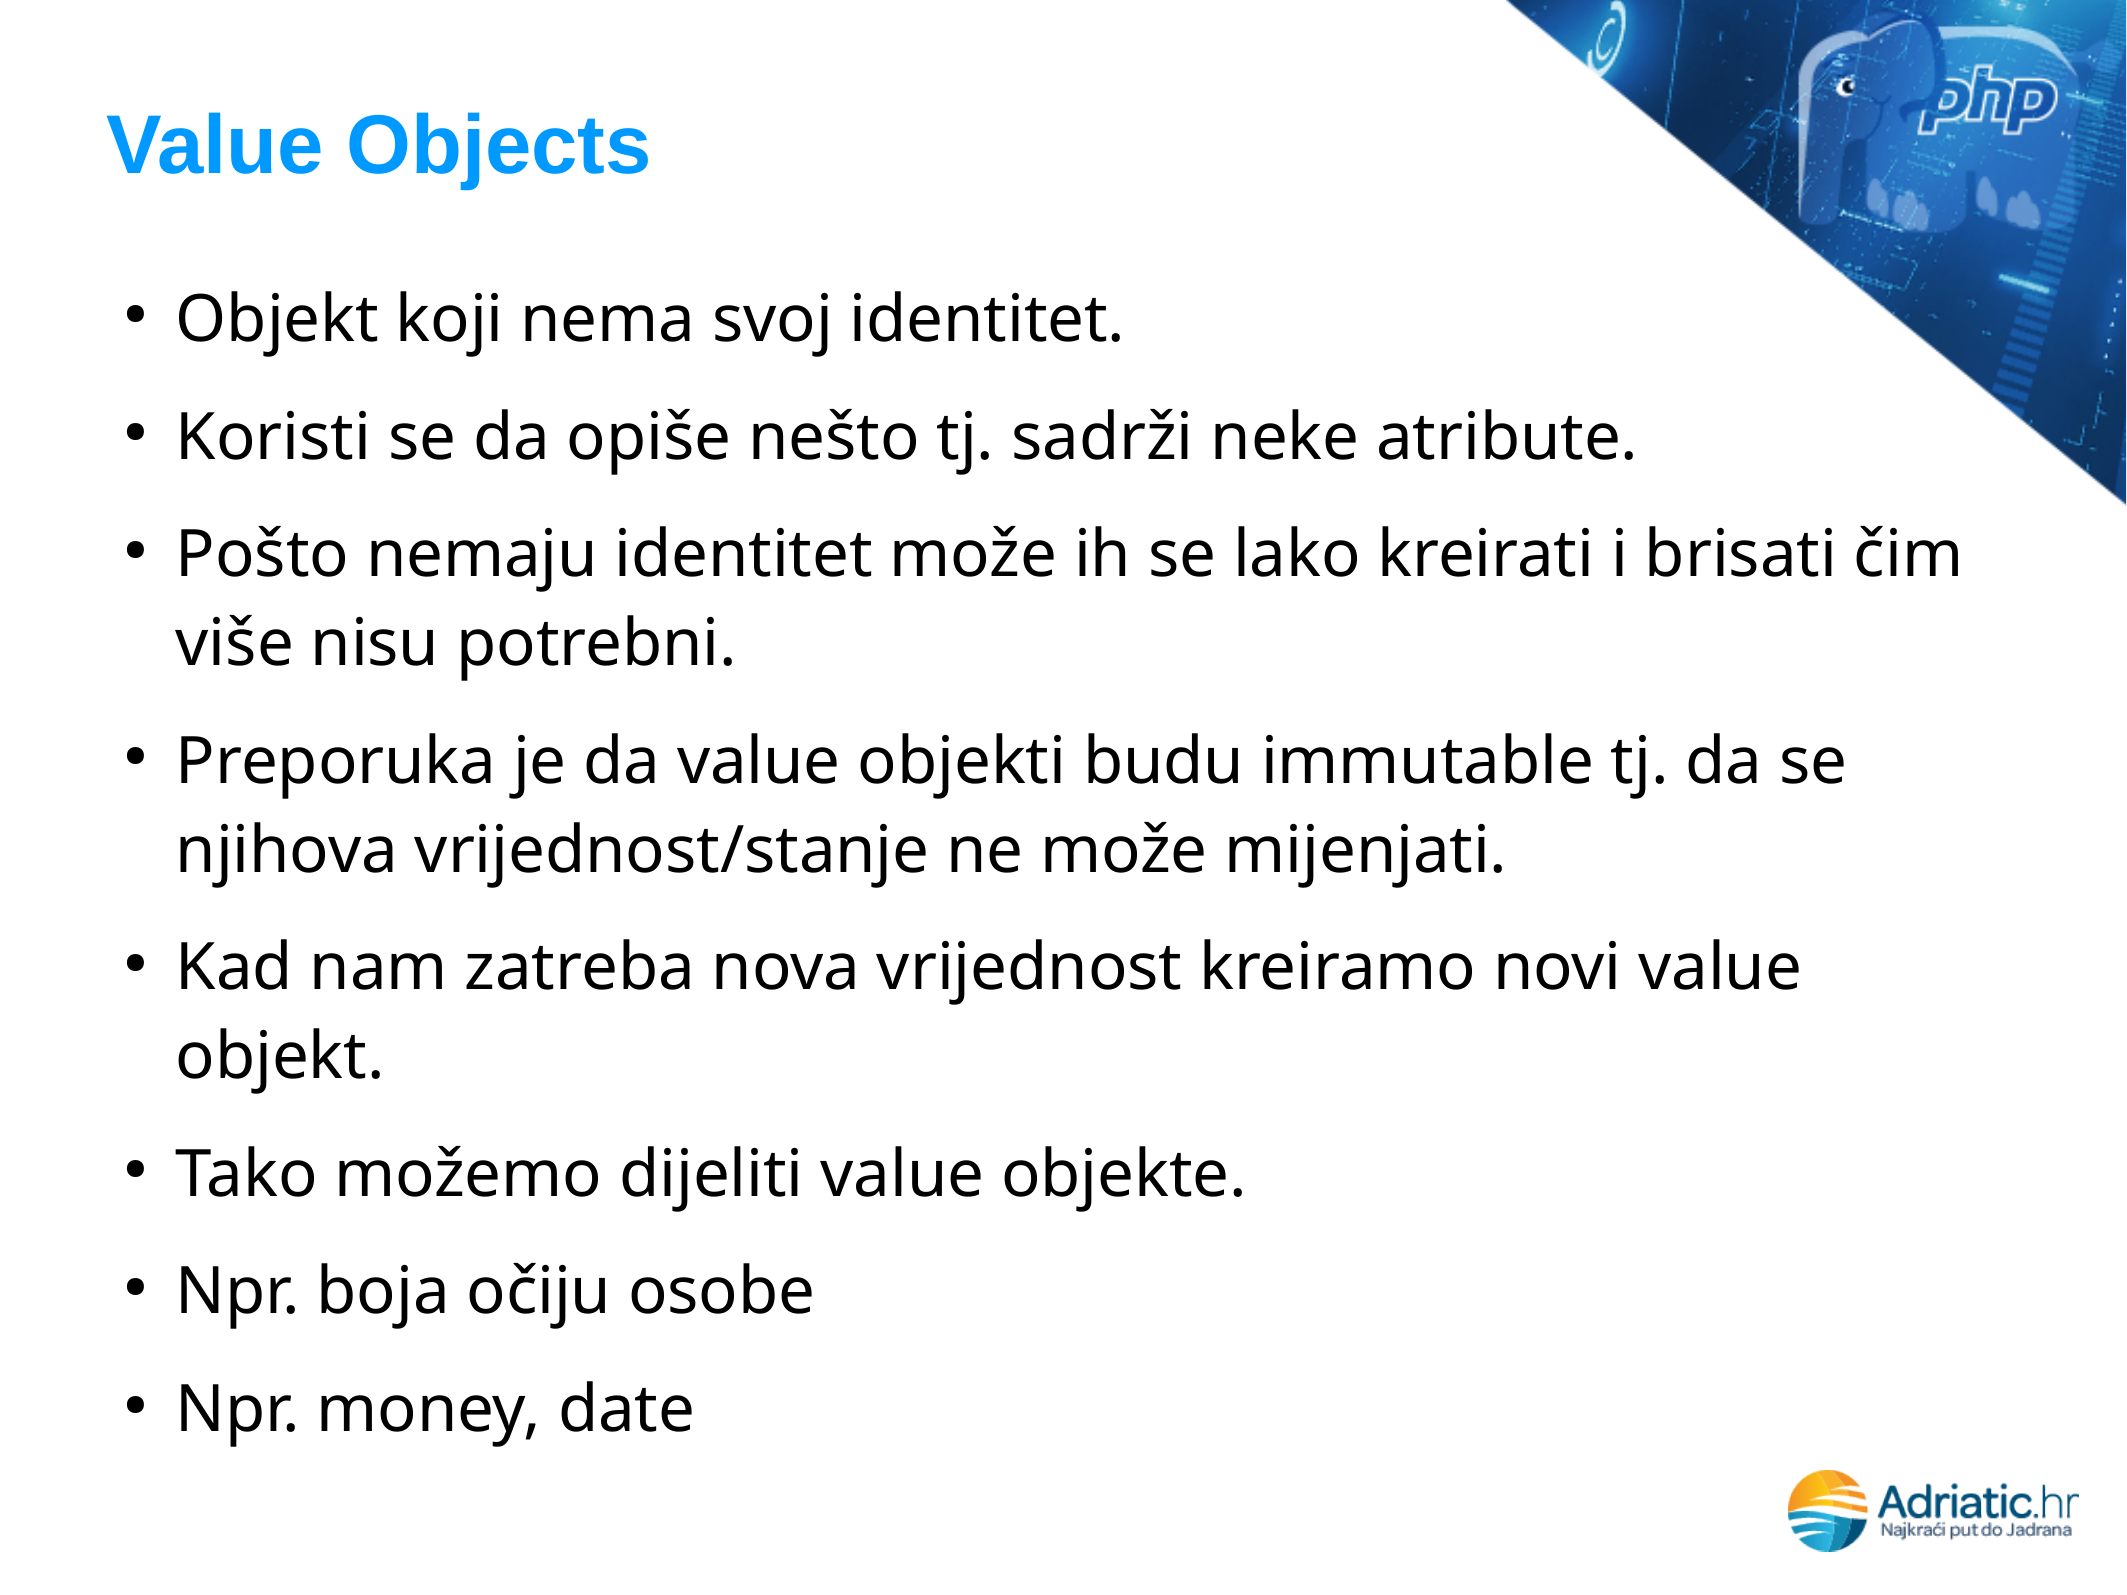

# Value Objects
Objekt koji nema svoj identitet.
Koristi se da opiše nešto tj. sadrži neke atribute.
Pošto nemaju identitet može ih se lako kreirati i brisati čim više nisu potrebni.
Preporuka je da value objekti budu immutable tj. da se njihova vrijednost/stanje ne može mijenjati.
Kad nam zatreba nova vrijednost kreiramo novi value objekt.
Tako možemo dijeliti value objekte.
Npr. boja očiju osobe
Npr. money, date